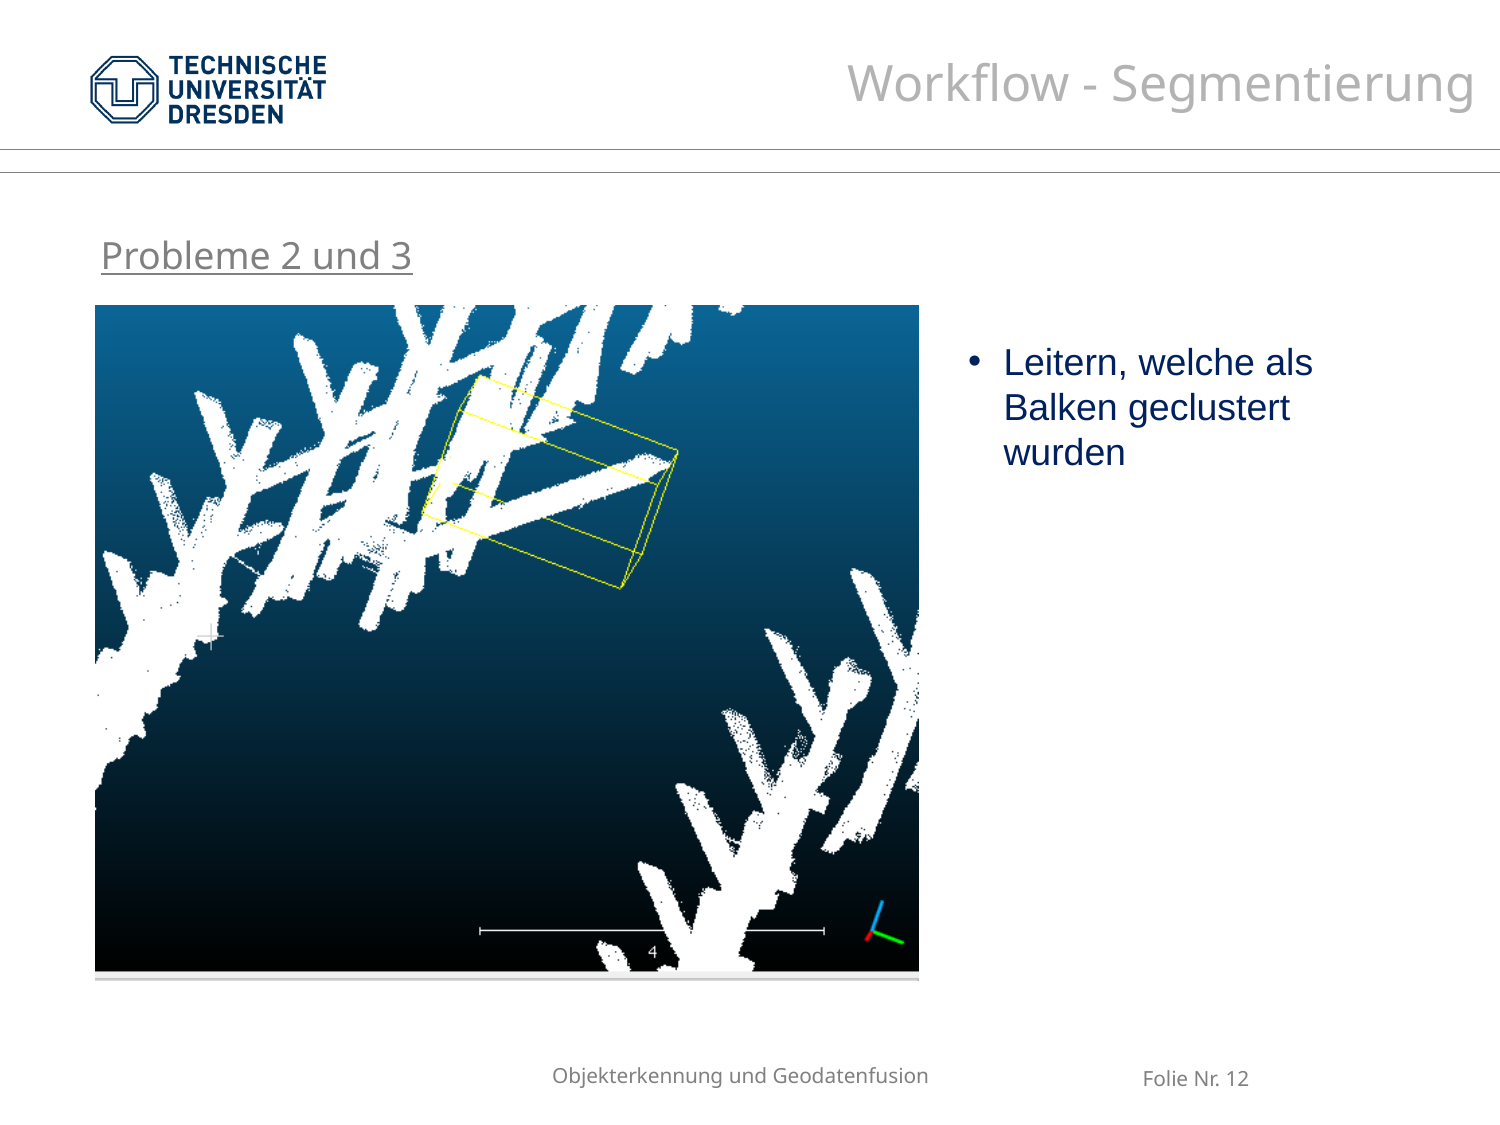

Workflow - Segmentierung
Probleme 2 und 3
Leitern, welche als Balken geclustert wurden